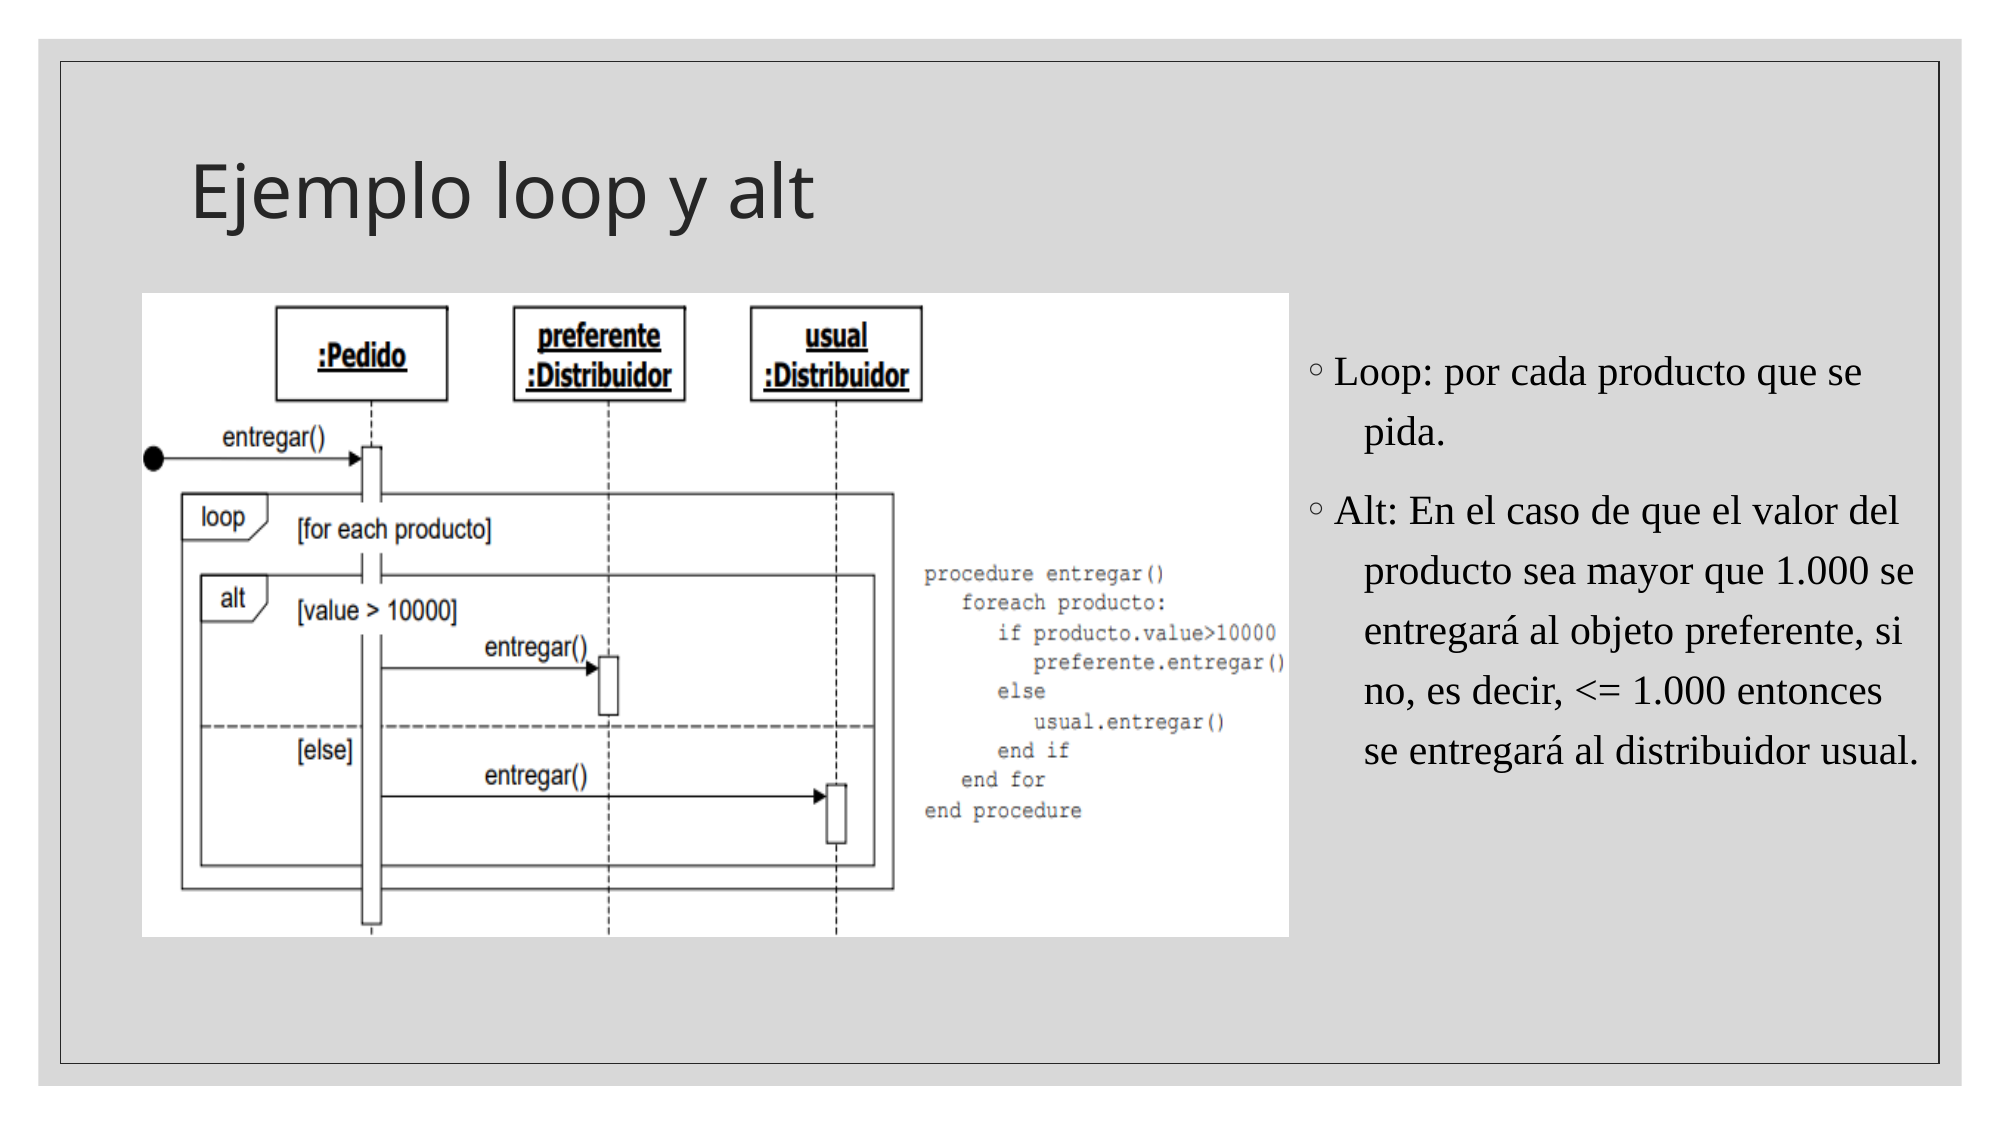

# Ejemplo loop y alt
Loop: por cada producto que se pida.
Alt: En el caso de que el valor del producto sea mayor que 1.000 se entregará al objeto preferente, si no, es decir, <= 1.000 entonces se entregará al distribuidor usual.